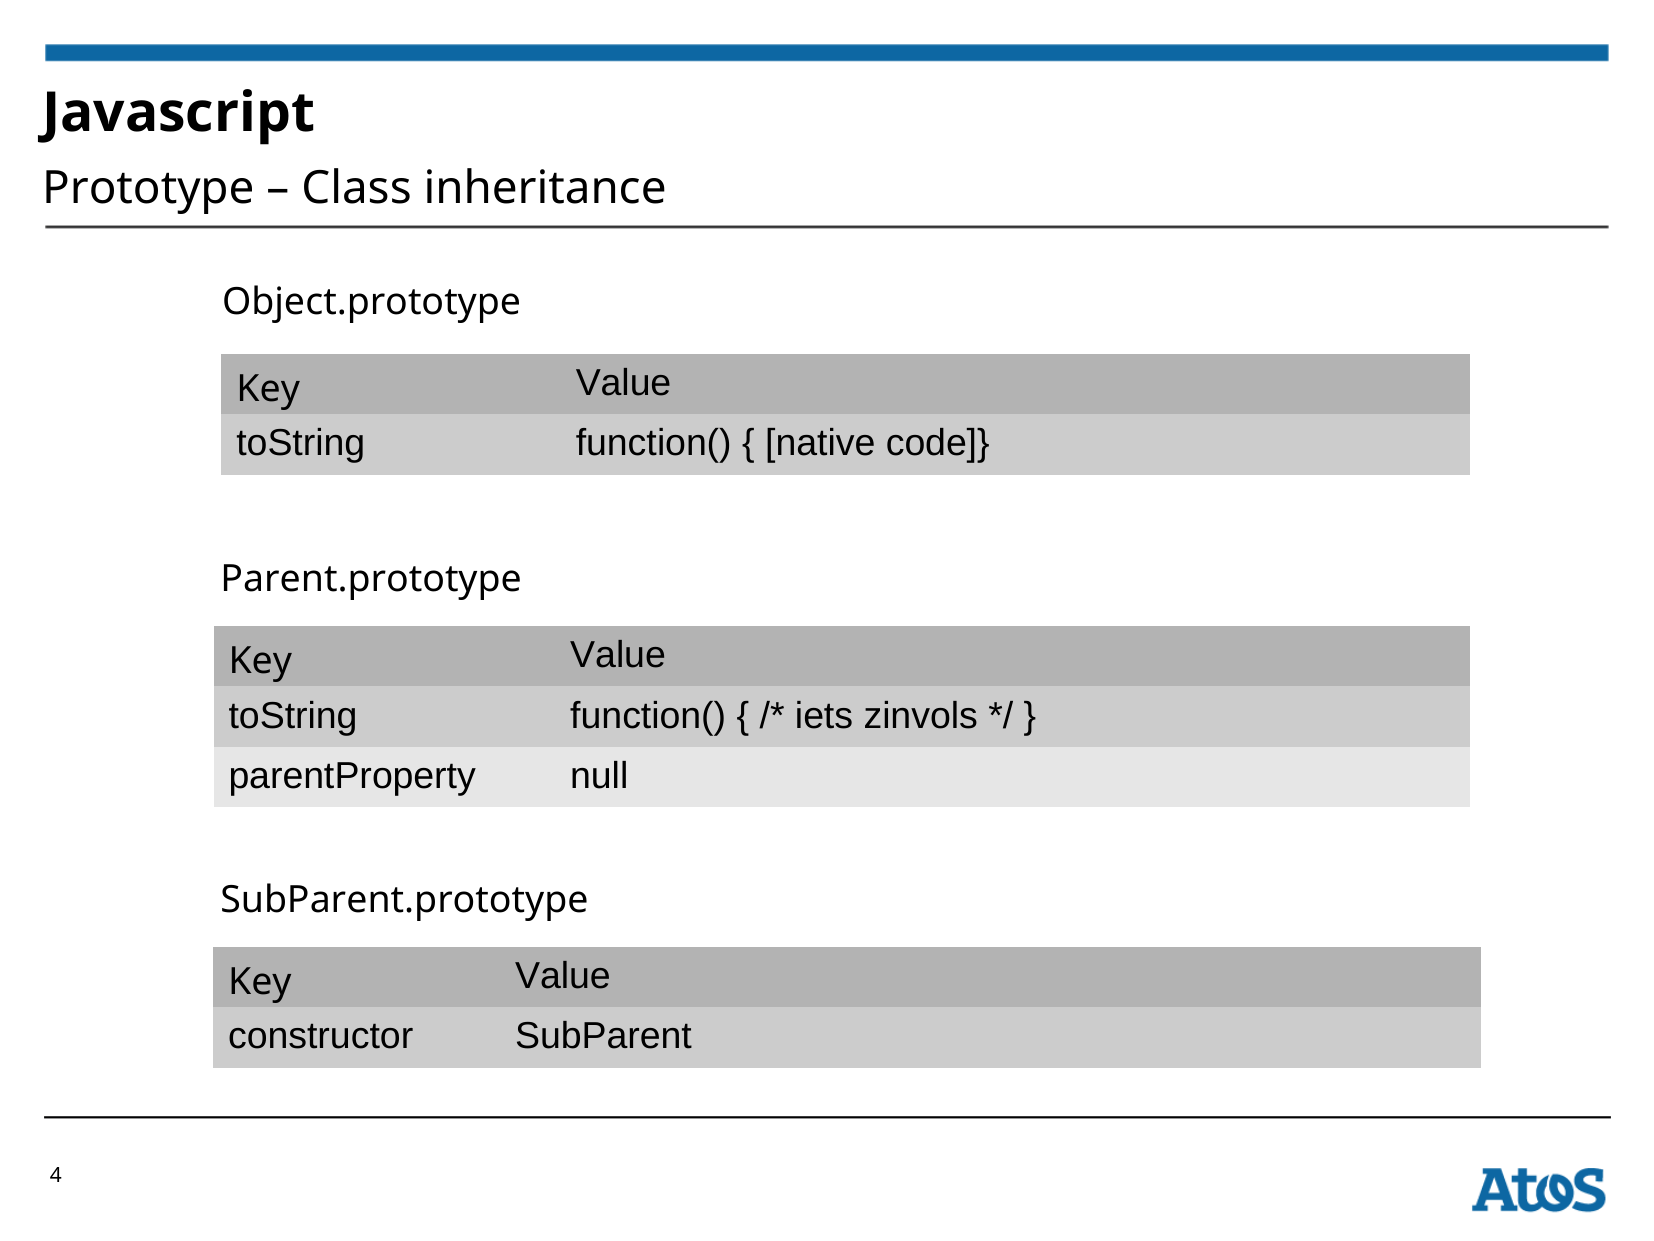

# Javascript
Prototype – Class inheritance
Object.prototype
| Key | Value |
| --- | --- |
| toString | function() { [native code]} |
Parent.prototype
| Key | Value |
| --- | --- |
| toString | function() { /\* iets zinvols \*/ } |
| parentProperty | null |
SubParent.prototype
| Key | Value |
| --- | --- |
| constructor | SubParent |